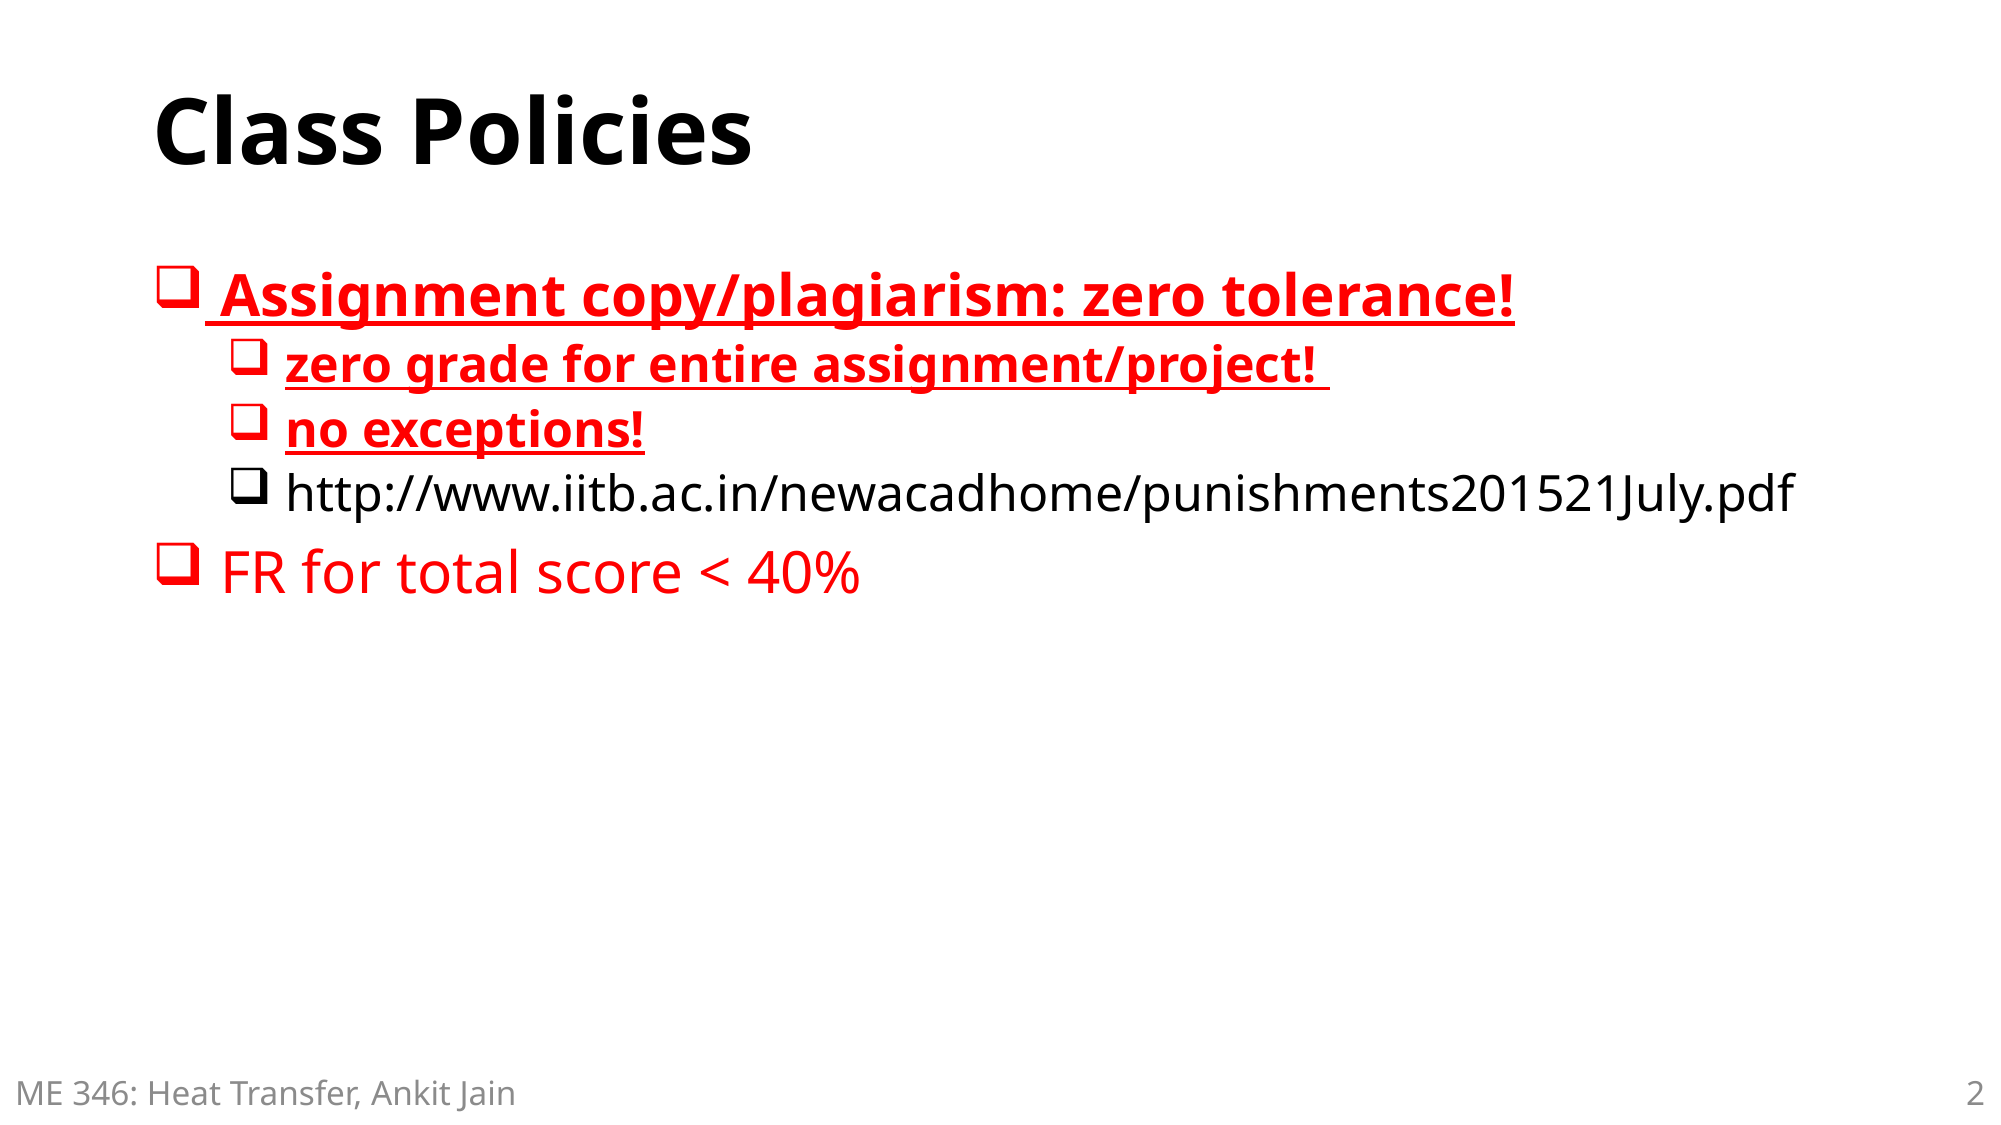

# Class Policies
 Assignment copy/plagiarism: zero tolerance!
 zero grade for entire assignment/project!
 no exceptions!
 http://www.iitb.ac.in/newacadhome/punishments201521July.pdf
 FR for total score < 40%
ME 346: Heat Transfer, Ankit Jain
2